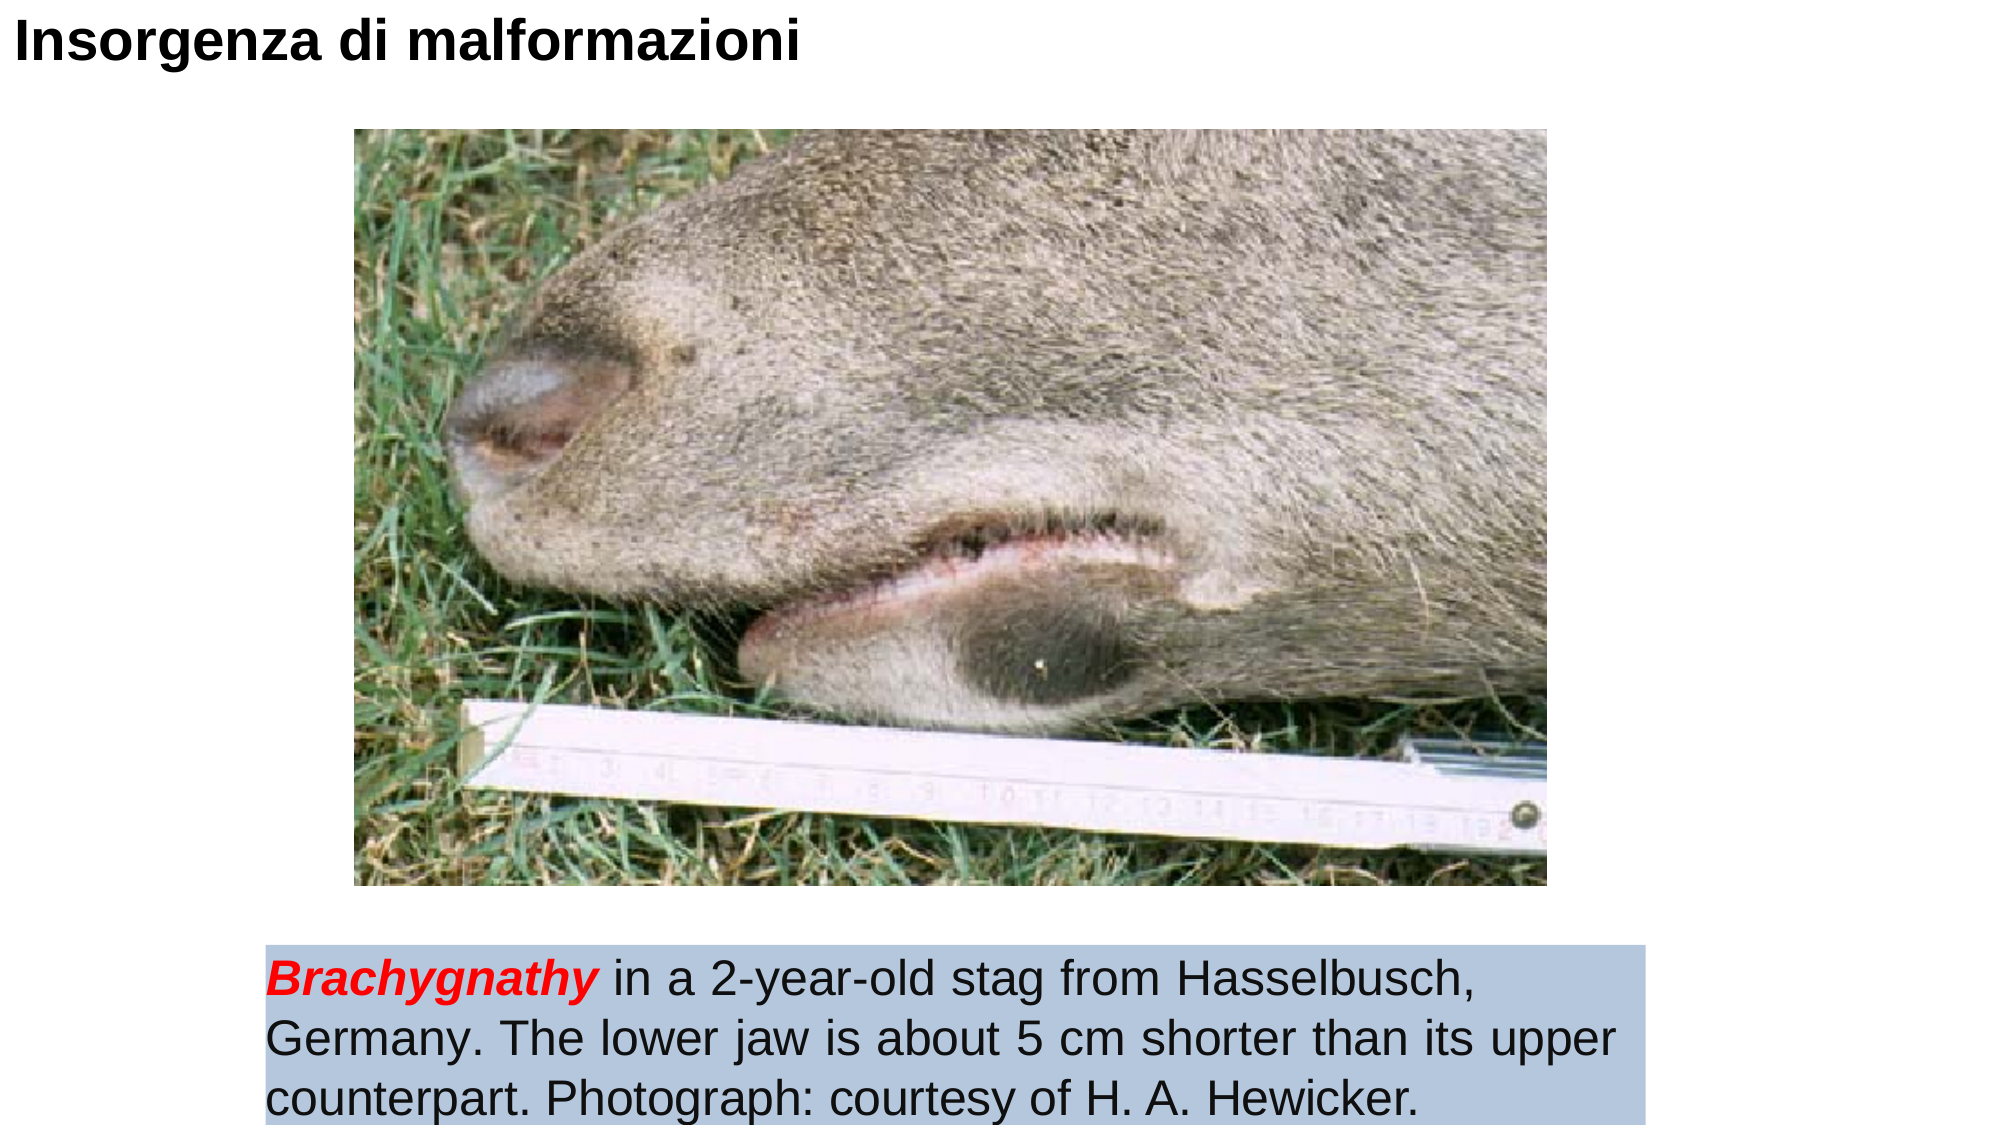

Insorgenza di malformazioni
Brachygnathy in a 2-year-old stag from Hasselbusch, Germany. The lower jaw is about 5 cm shorter than its upper counterpart. Photograph: courtesy of H. A. Hewicker.